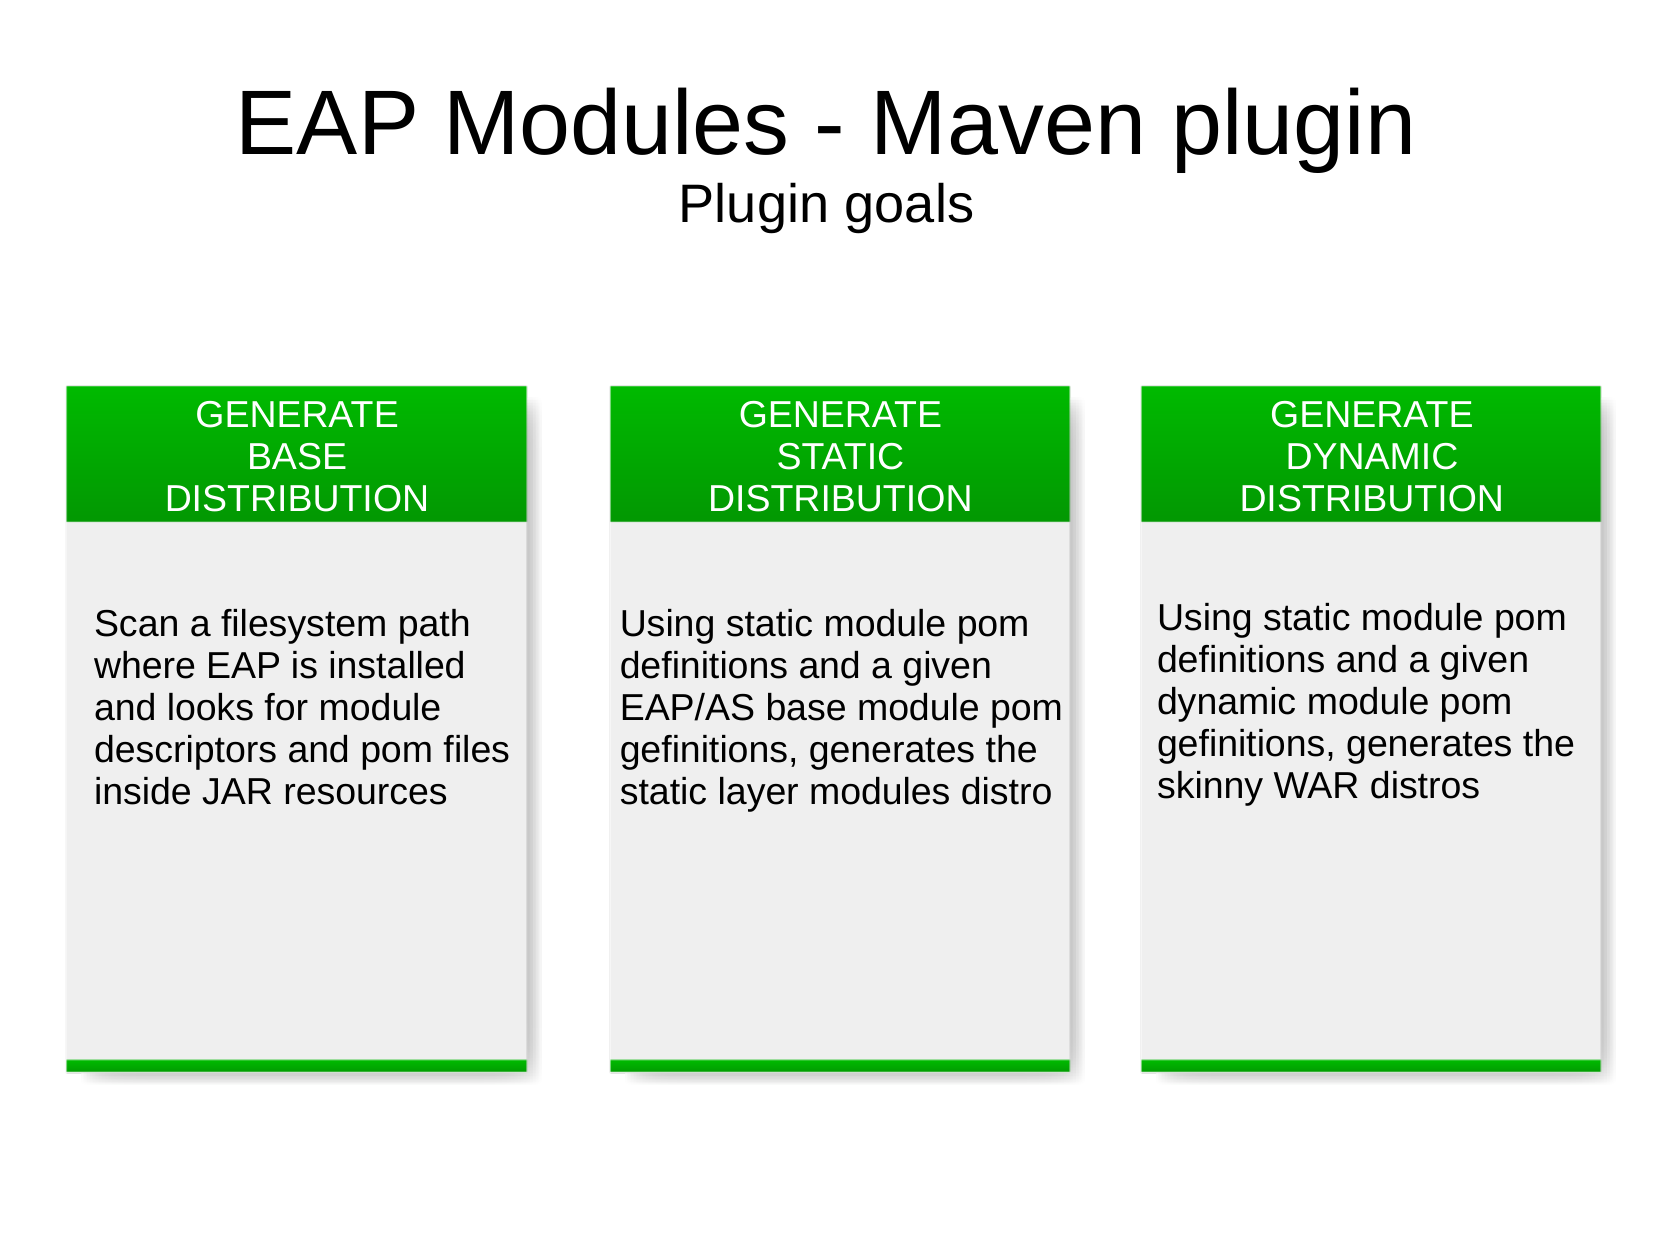

# EAP Modules - Maven plugin Plugin goals
GENERATE
BASE
DISTRIBUTION
GENERATE
STATIC
DISTRIBUTION
GENERATE
DYNAMIC
DISTRIBUTION
Using static module pom
definitions and a given
dynamic module pom
gefinitions, generates the
skinny WAR distros
Scan a filesystem path
where EAP is installed
and looks for module
descriptors and pom files
inside JAR resources
Using static module pom
definitions and a given
EAP/AS base module pom
gefinitions, generates the
static layer modules distro